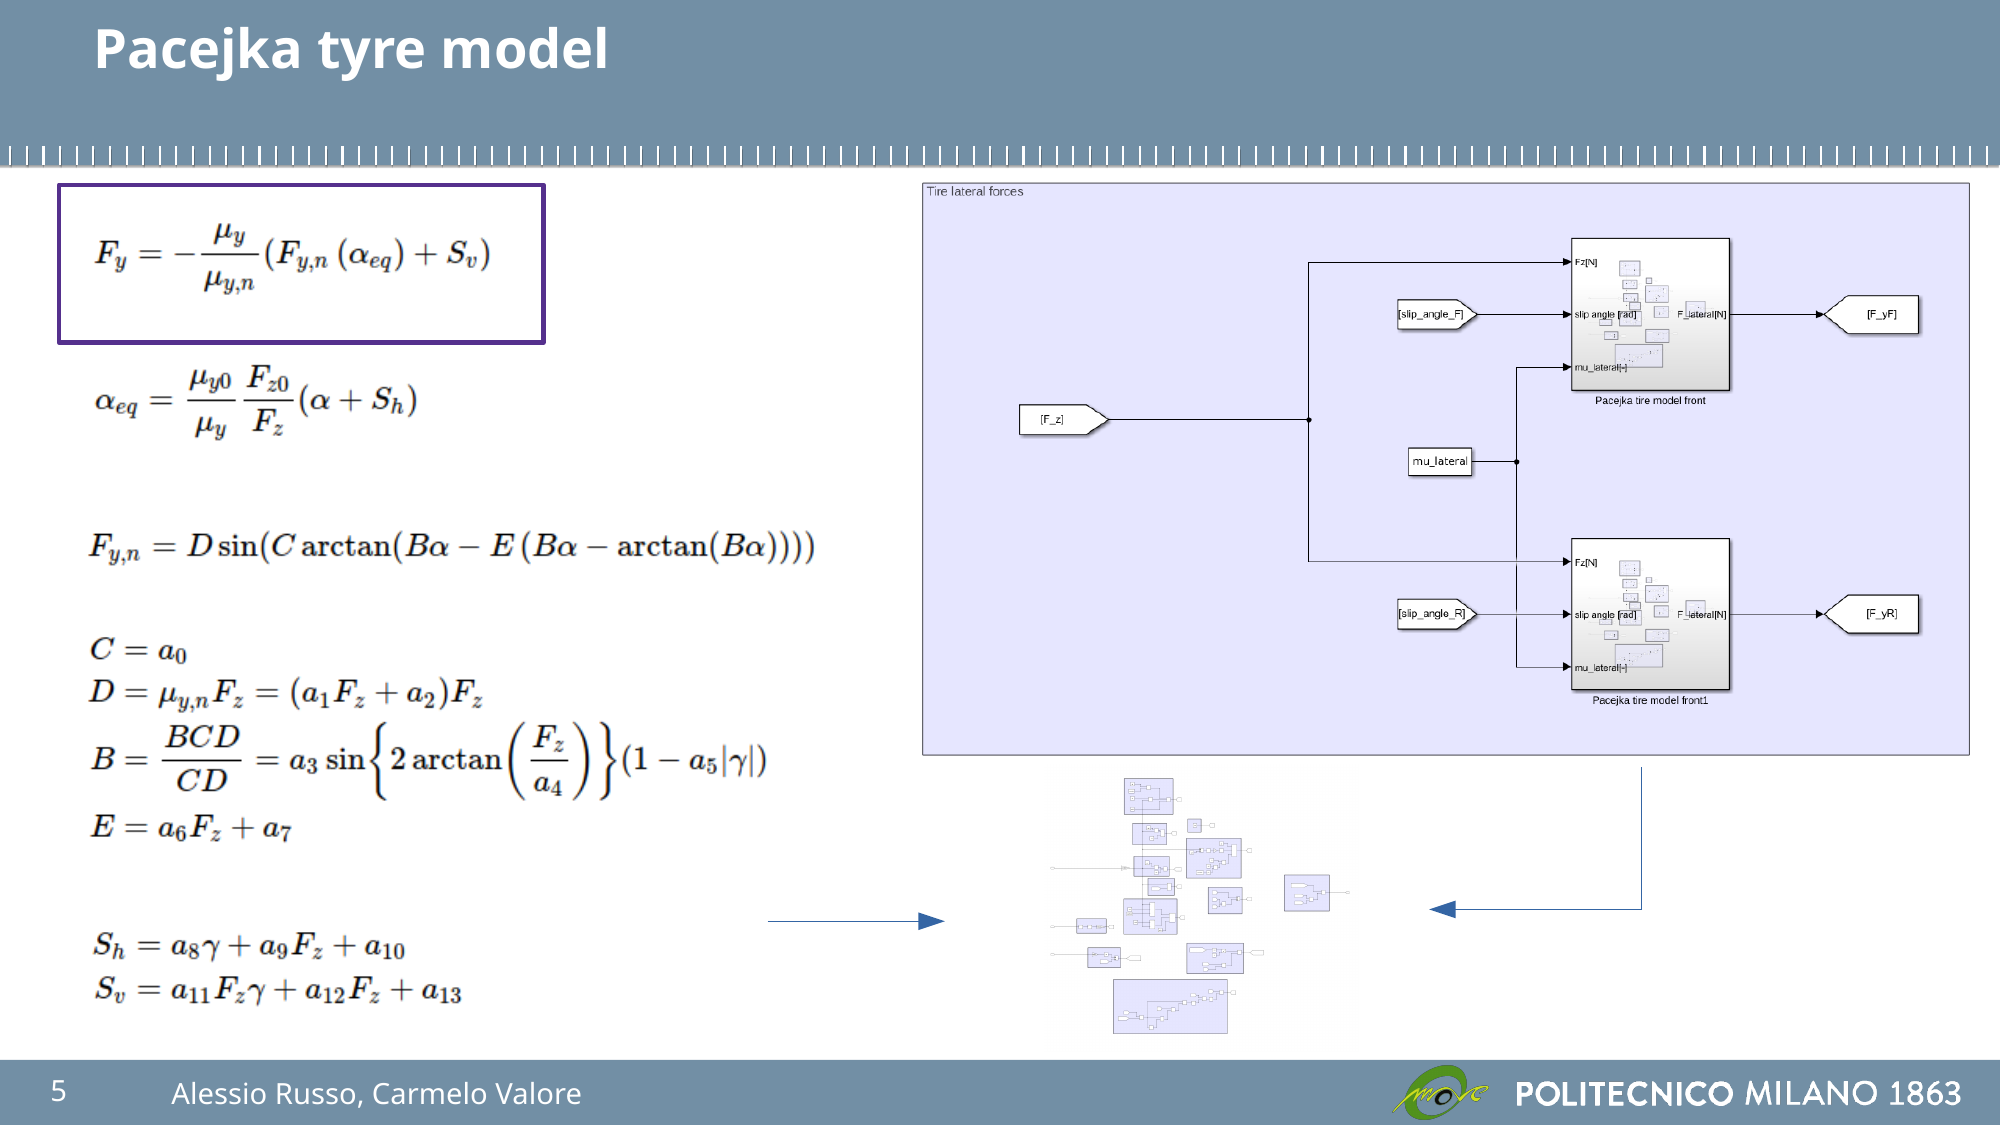

# Pacejka tyre model
Alessio Russo, Carmelo Valore